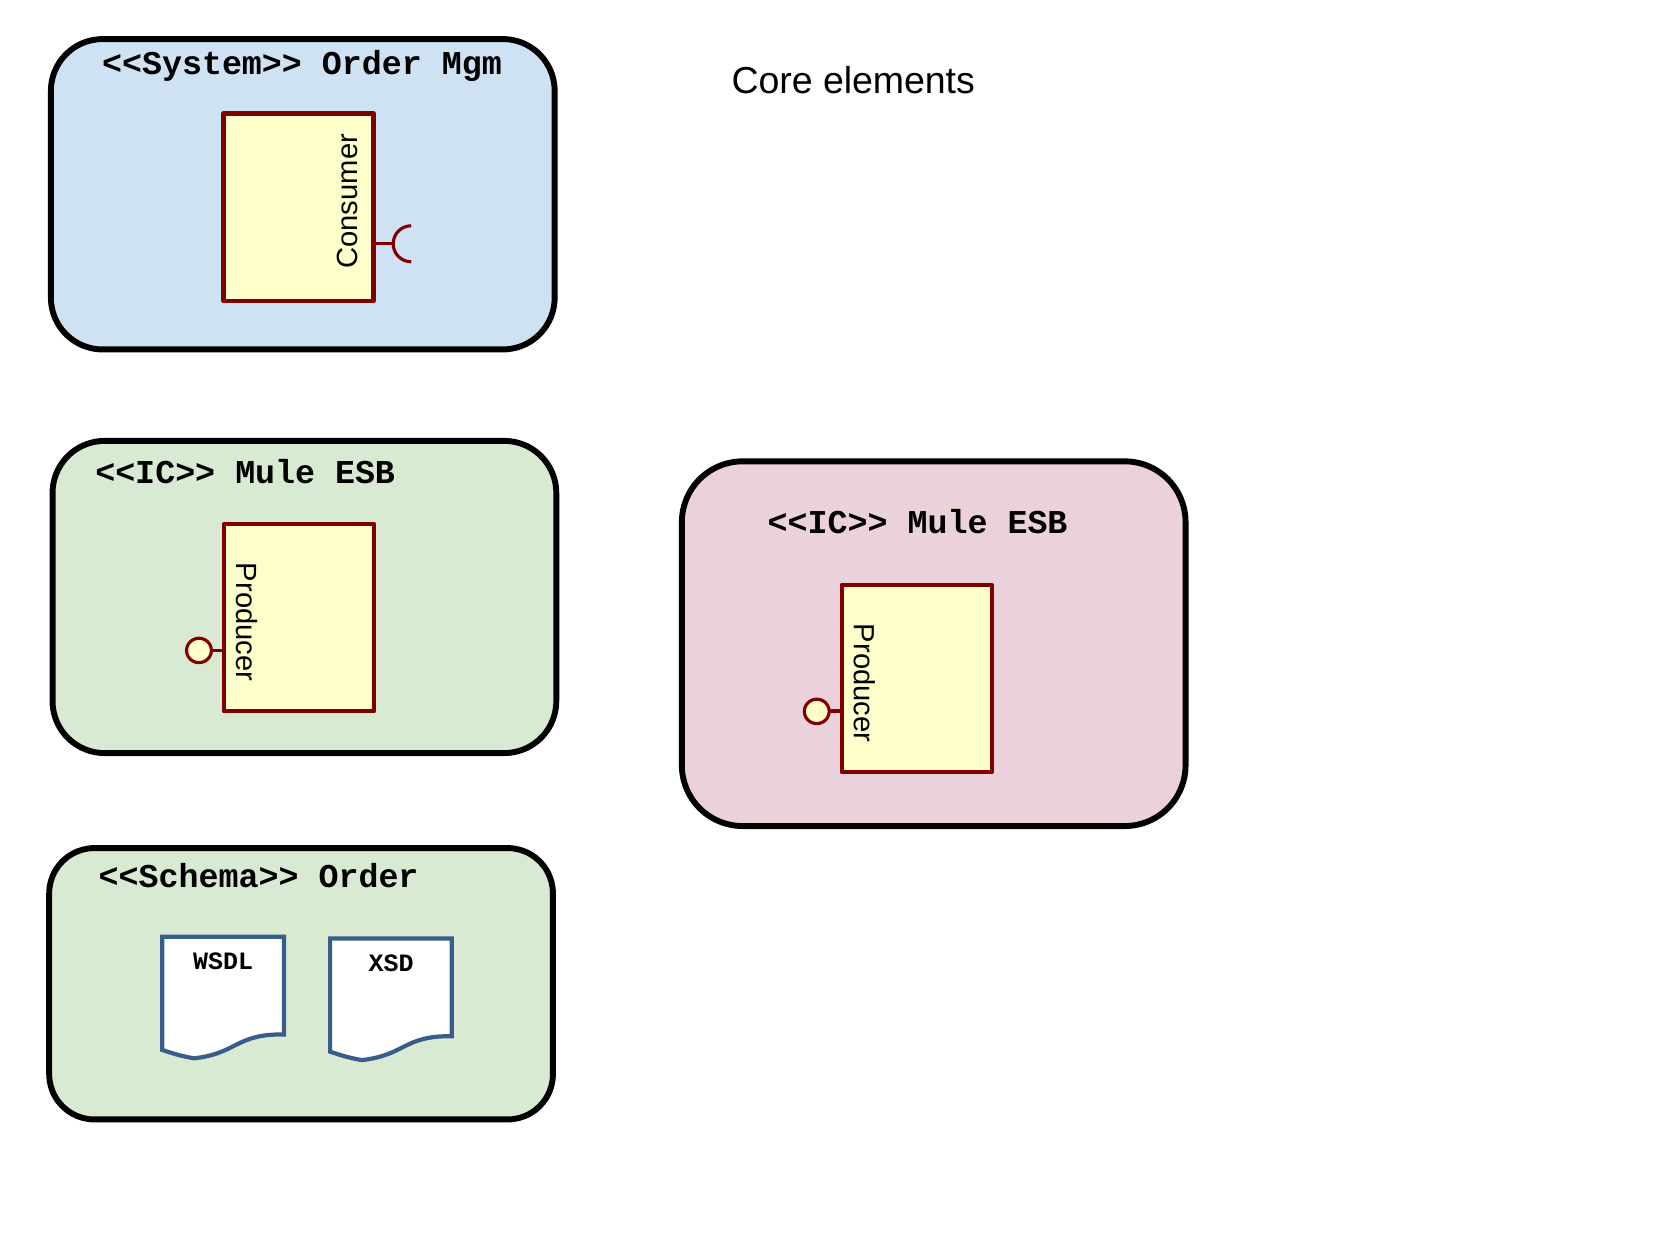

<<System>> Order Mgm
Core elements
Consumer
<<IC>> Mule ESB
<<IC>> Mule ESB
Producer
Producer
<<Schema>> Order
WSDL
XSD